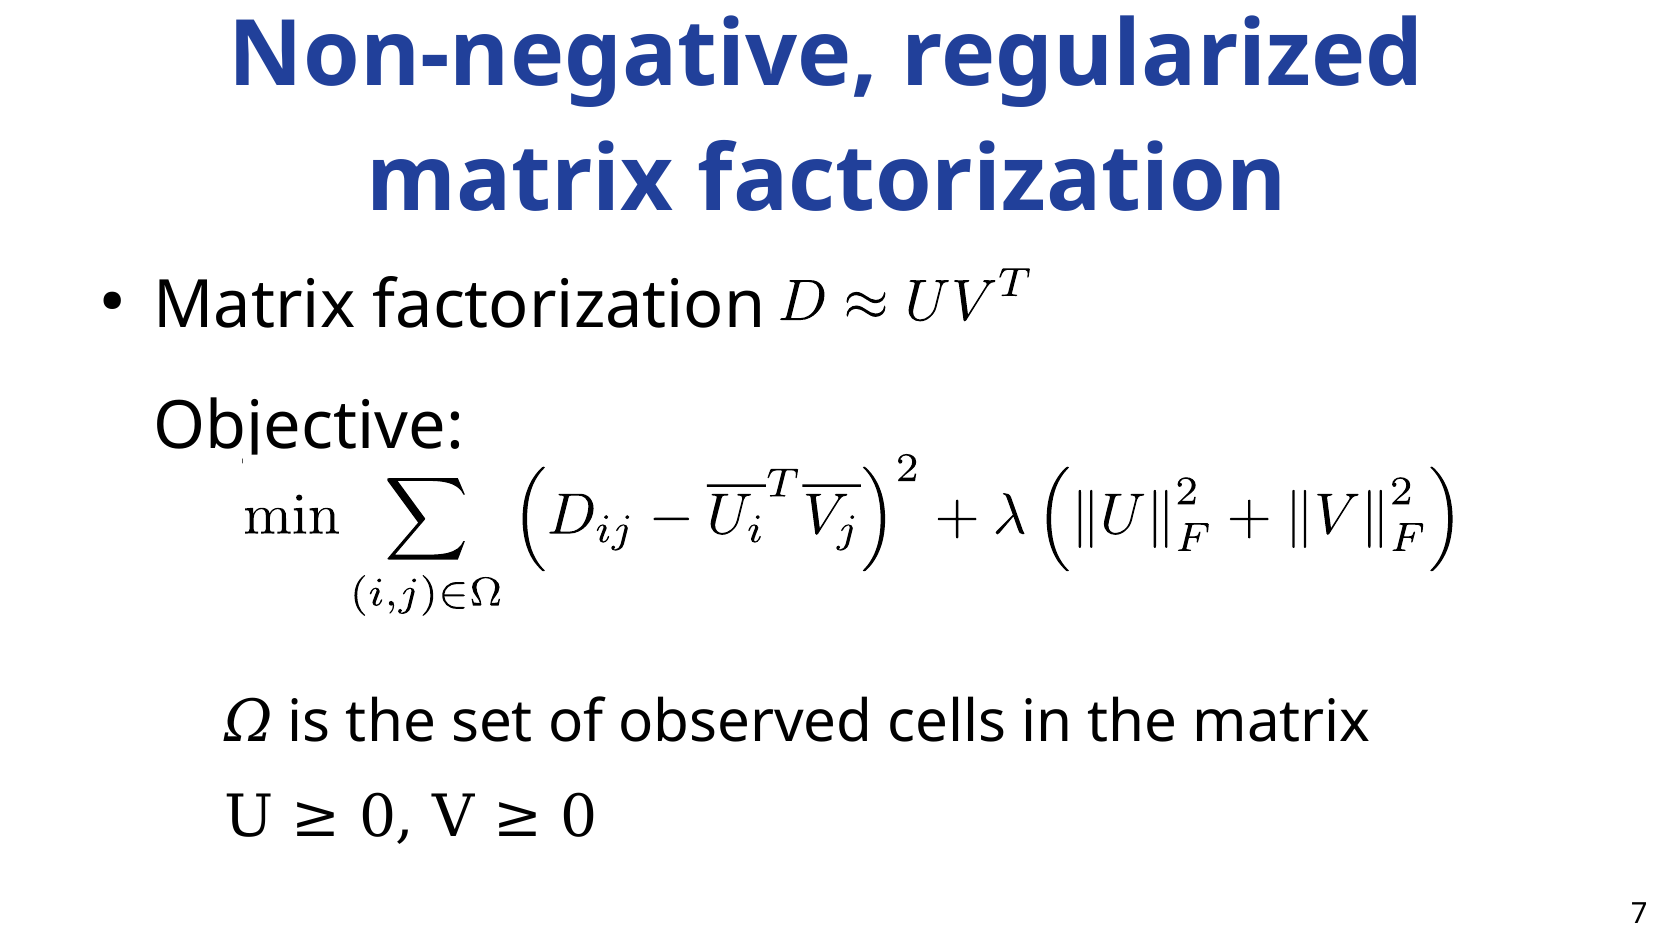

# Non-negative, regularized matrix factorization
Matrix factorization
Objective:
Ω is the set of observed cells in the matrix
U ≥ 0, V ≥ 0
7